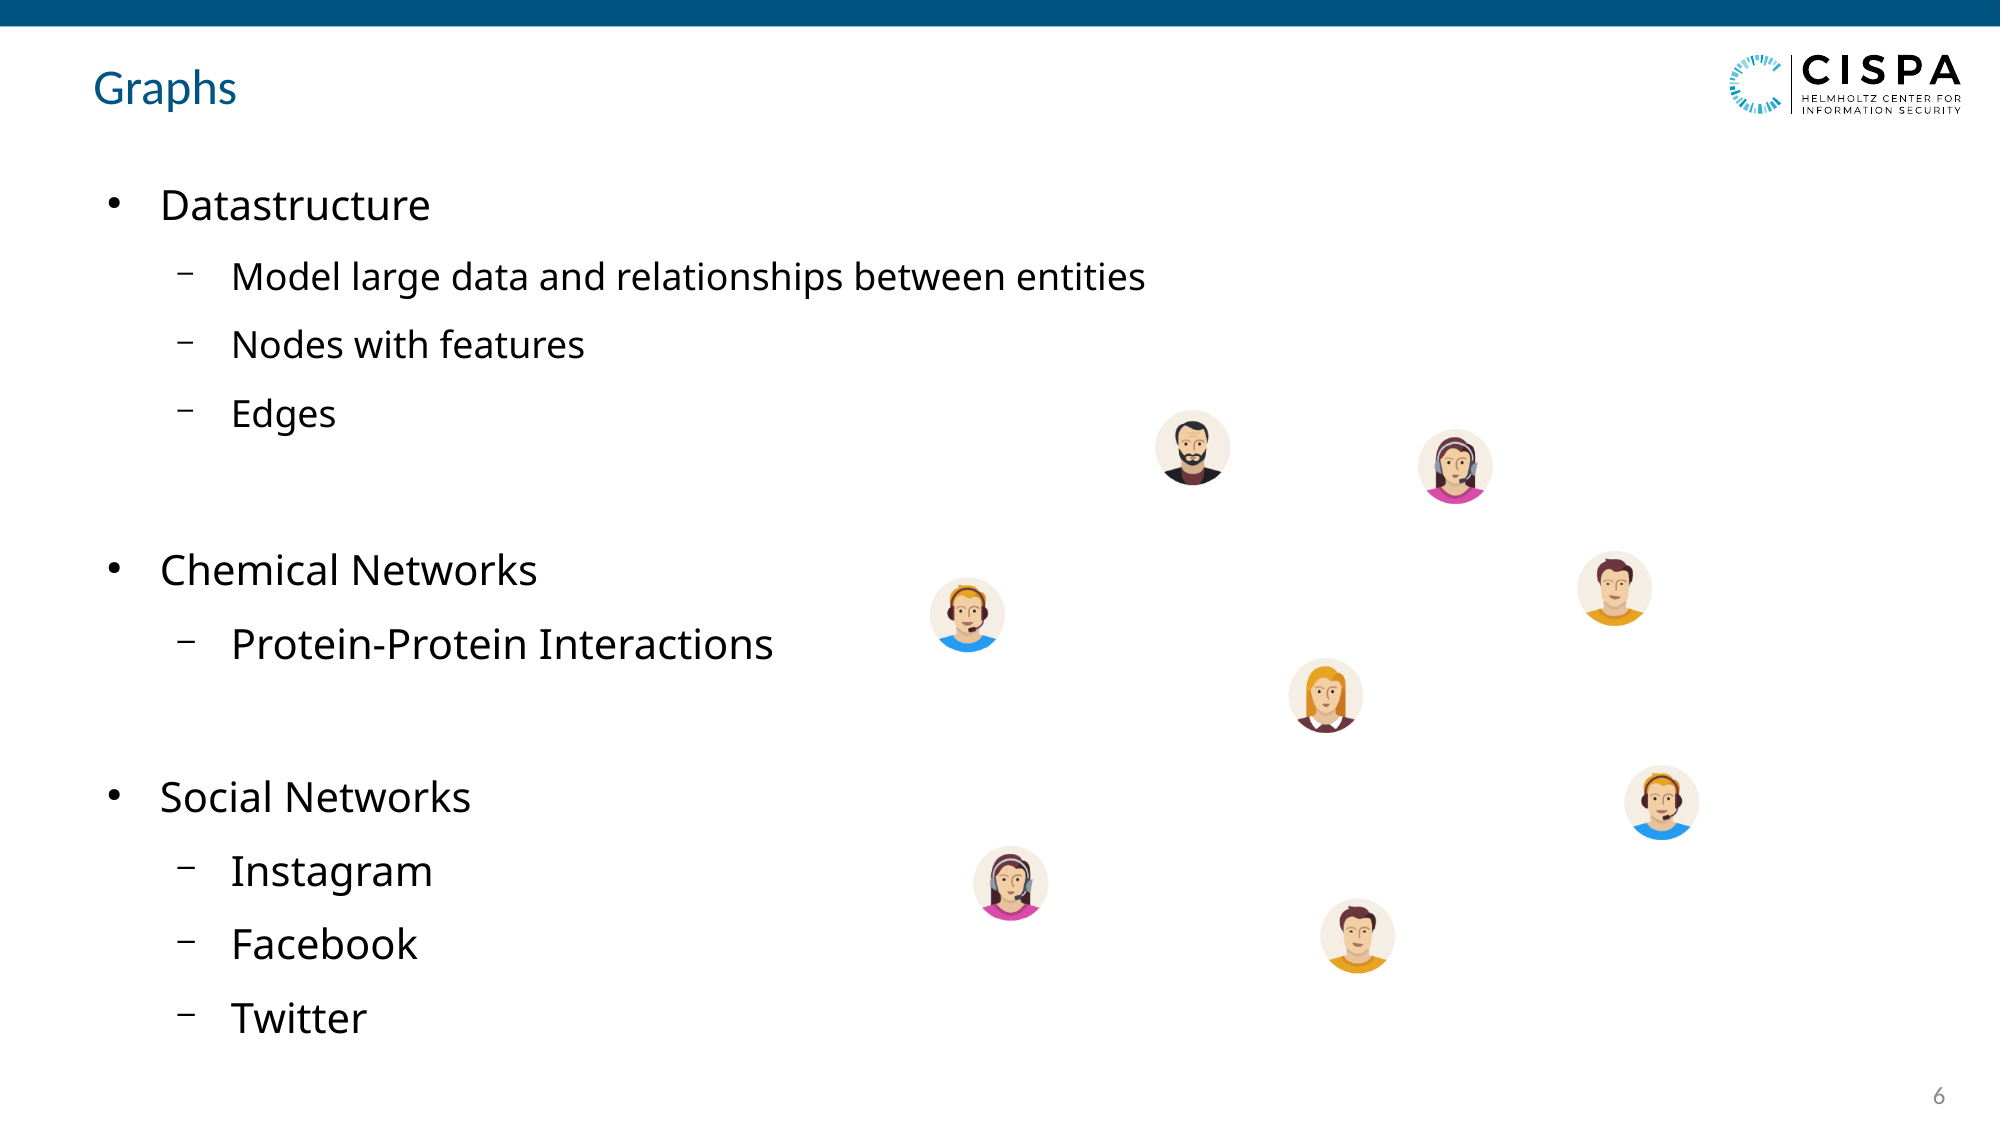

# Graphs
Datastructure
Model large data and relationships between entities
Nodes with features
Edges
Chemical Networks
Protein-Protein Interactions
Social Networks
Instagram
Facebook
Twitter